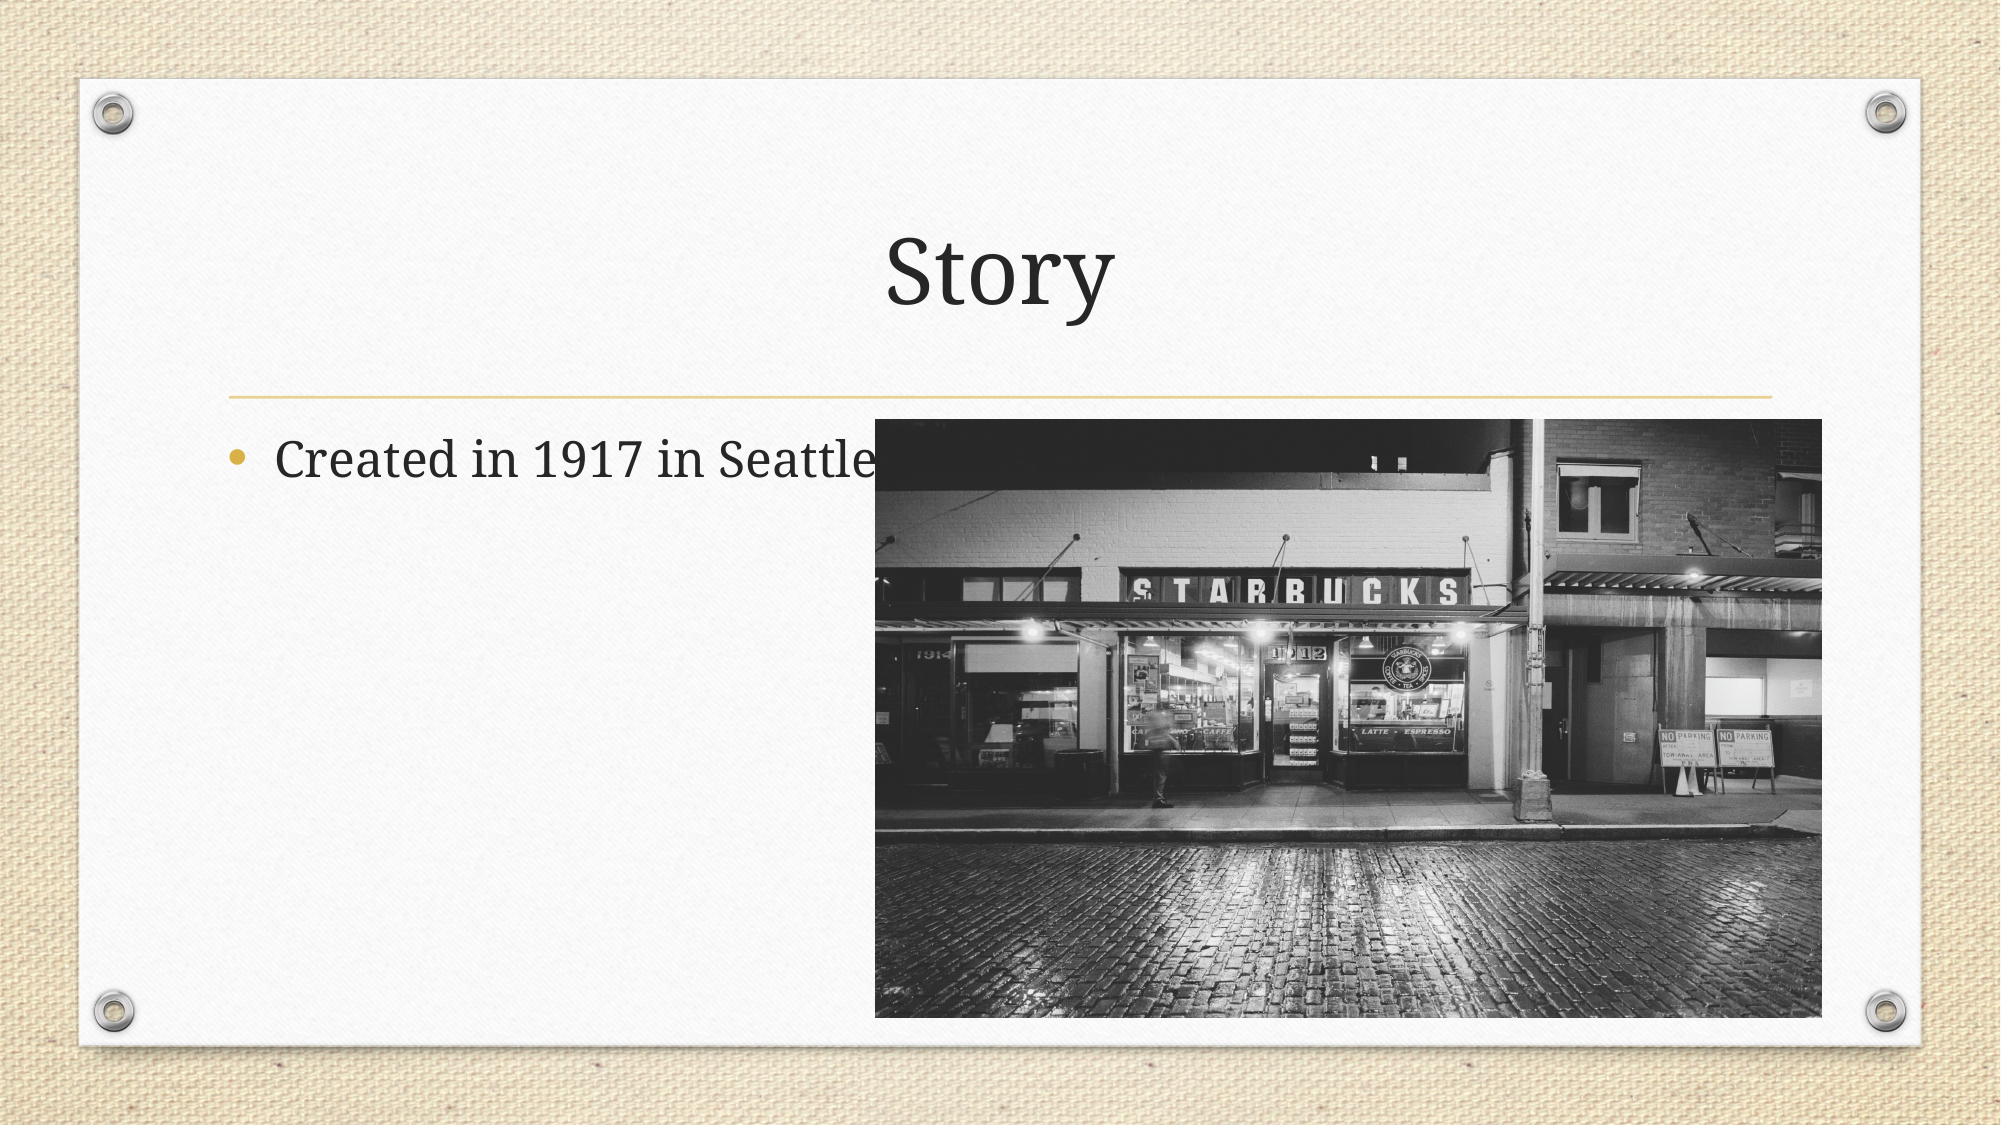

# Story
Created in 1917 in Seattle